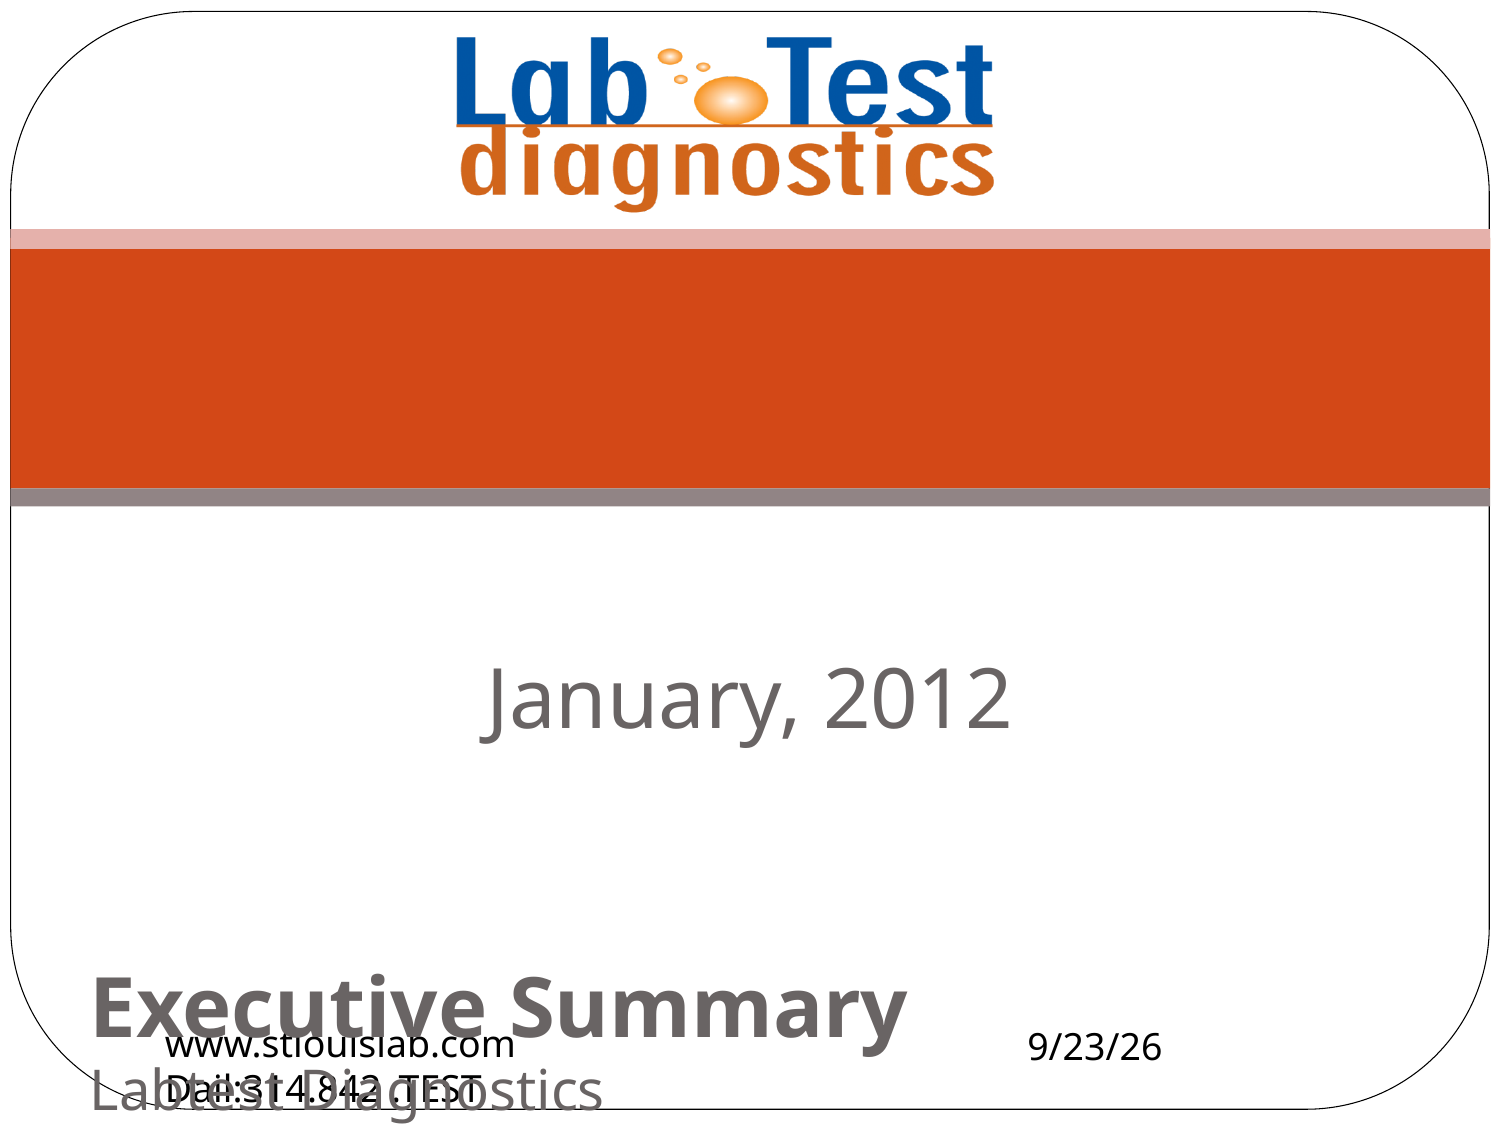

Executive Summary
Labtest Diagnostics
# January, 2012
www.stlouislab.com Dail:314.842 .TEST